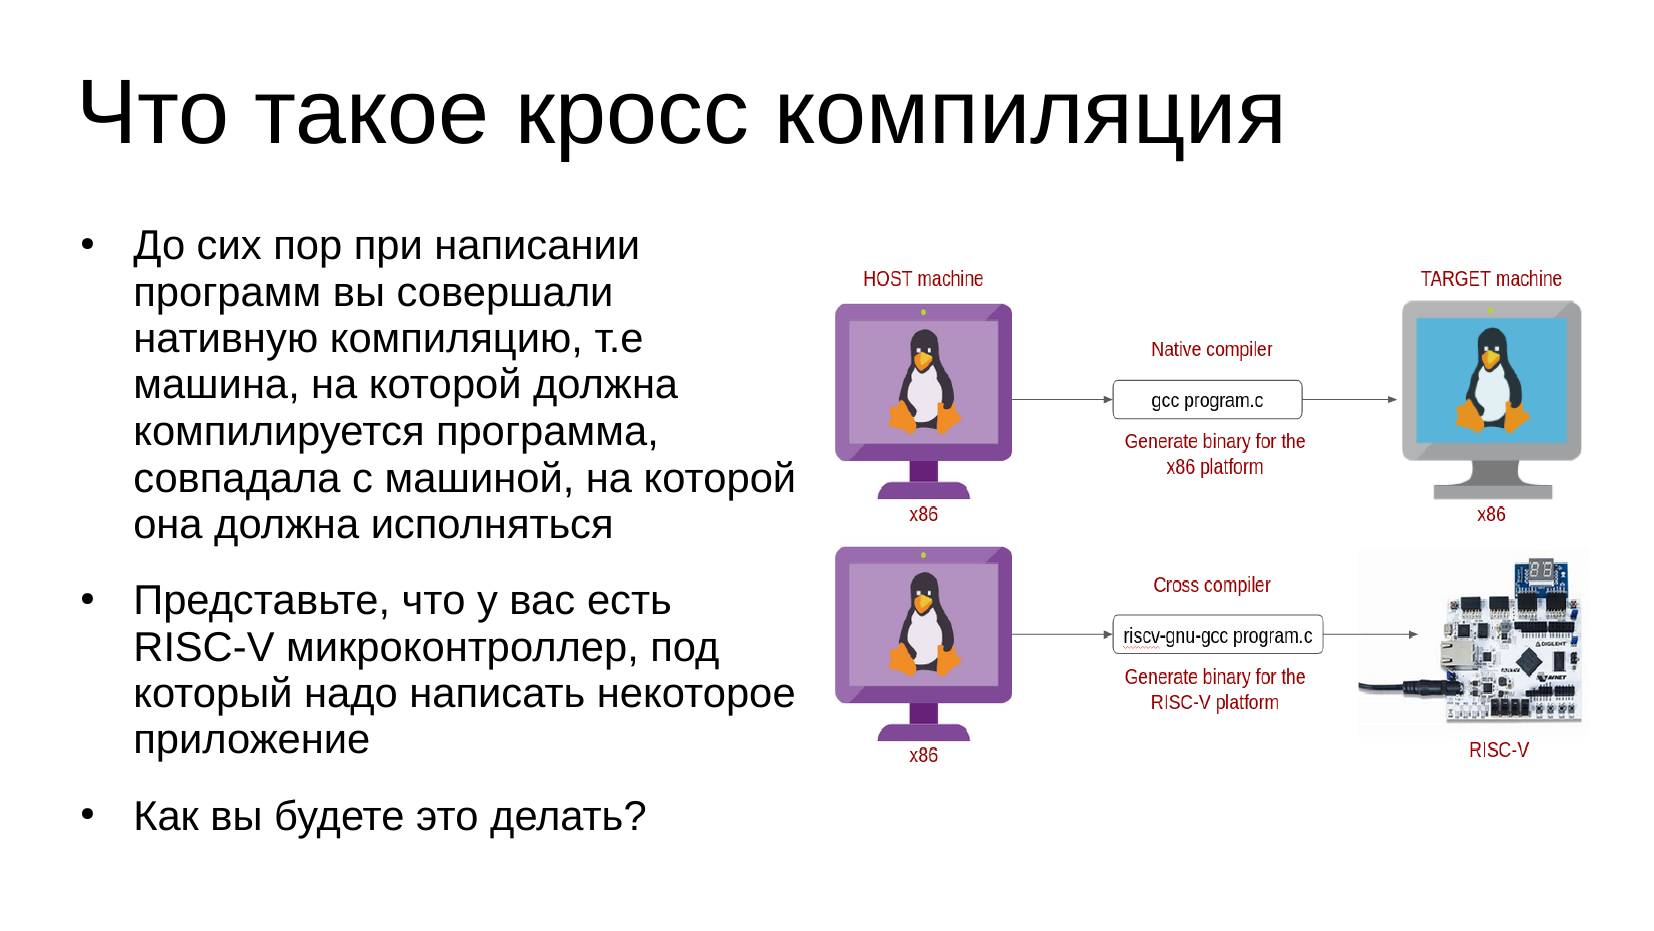

Что такое кросс компиляция
# До сих пор при написании программ вы совершали нативную компиляцию, т.е машина, на которой должна компилируется программа, совпадала с машиной, на которой она должна исполняться
Представьте, что у вас есть RISC-V микроконтроллер, под который надо написать некоторое приложение
Как вы будете это делать?